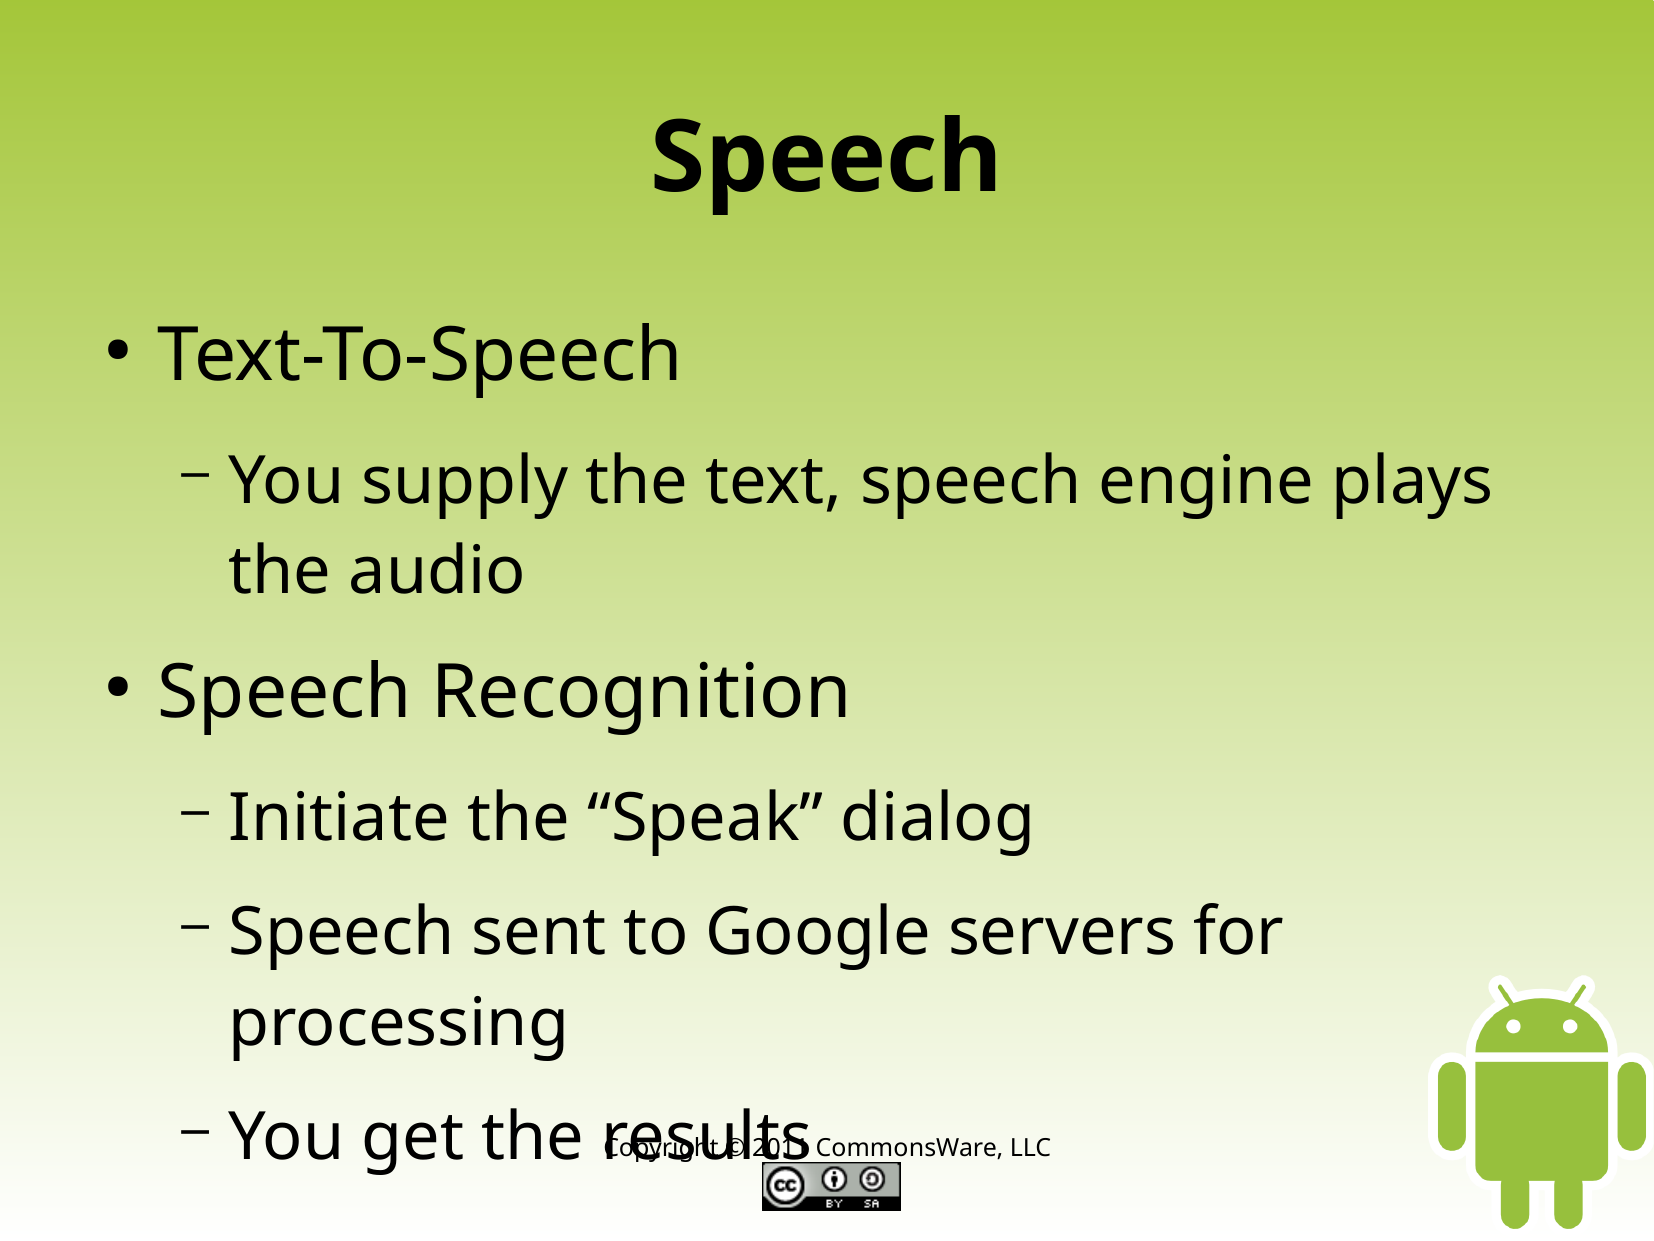

# Speech
Text-To-Speech
You supply the text, speech engine plays the audio
Speech Recognition
Initiate the “Speak” dialog
Speech sent to Google servers for processing
You get the results